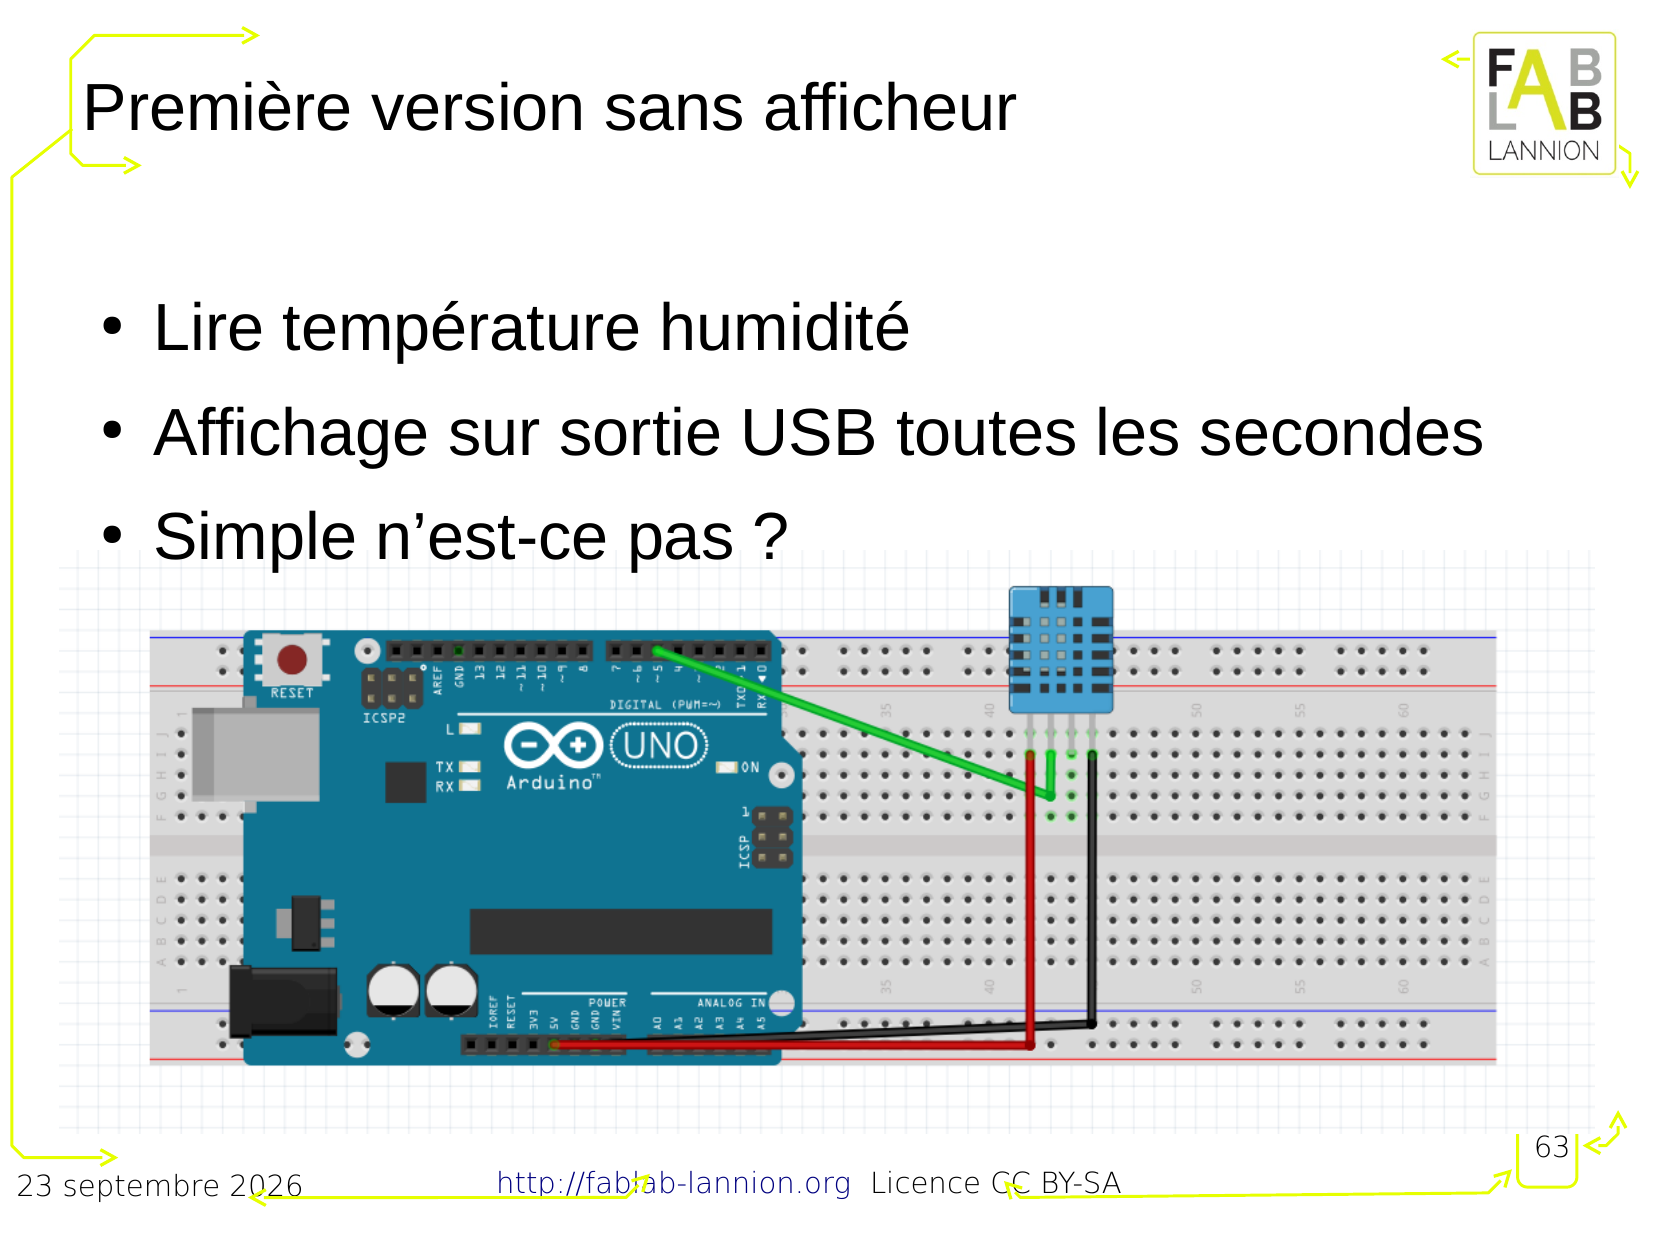

# Première version sans afficheur
Lire température humidité
Affichage sur sortie USB toutes les secondes
Simple n’est-ce pas ?
63